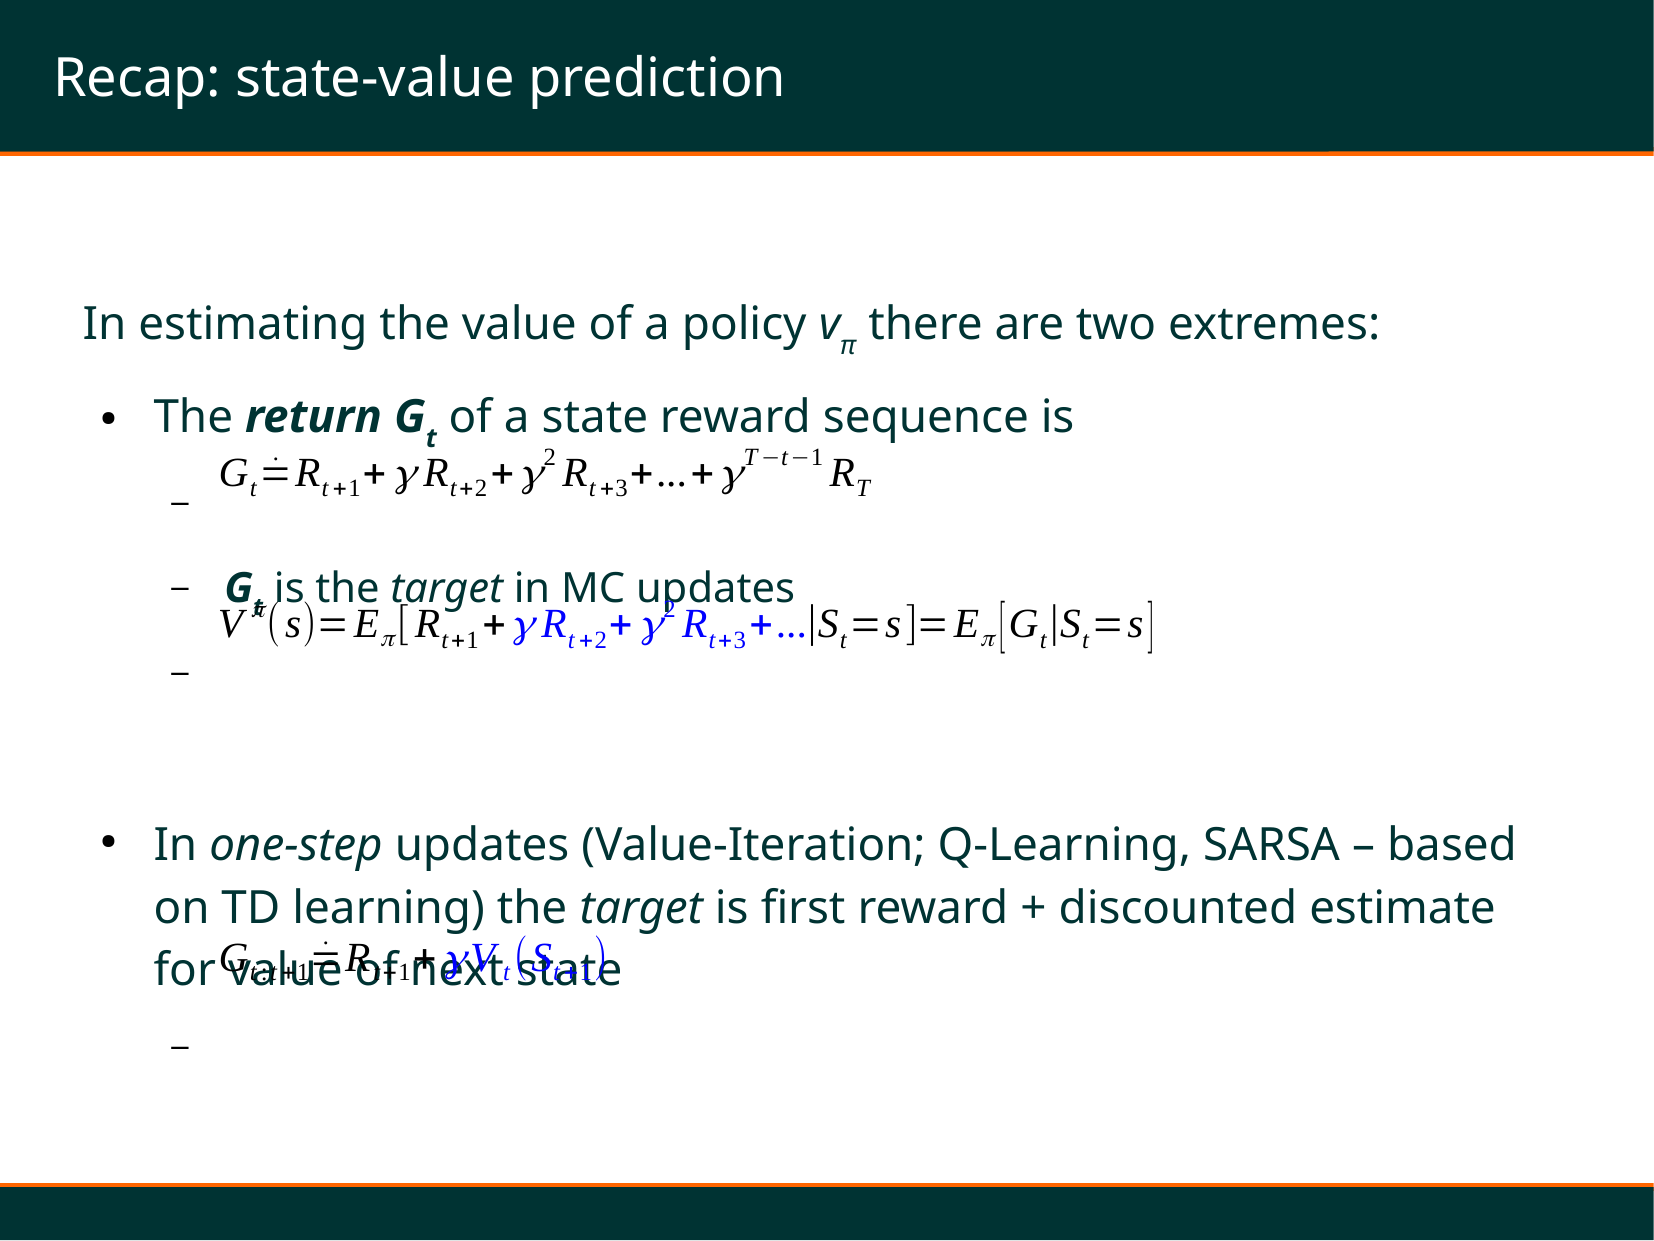

# Recap: state-value prediction
In estimating the value of a policy vπ there are two extremes:
The return Gt of a state reward sequence is
Gt is the target in MC updates
In one-step updates (Value-Iteration; Q-Learning, SARSA – based on TD learning) the target is first reward + discounted estimate for value of next state